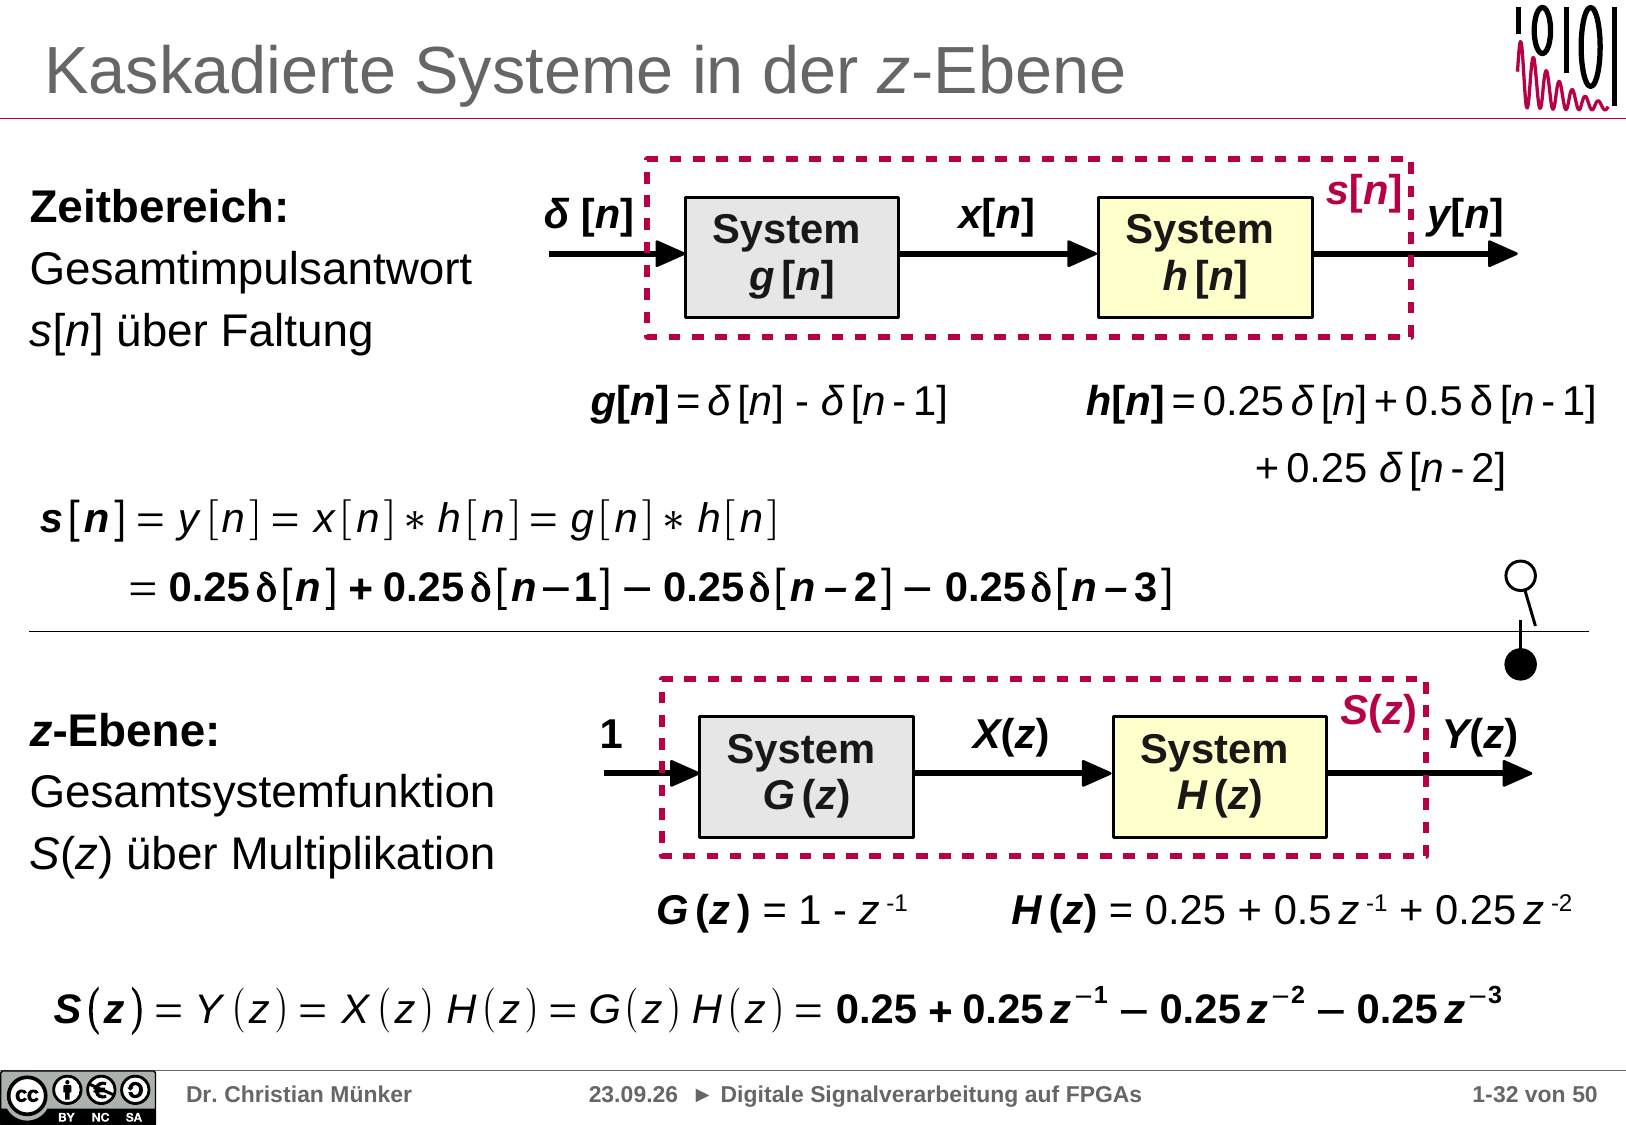

# Kaskadierte Systeme in der z-Ebene
s[n]
Zeitbereich:
Gesamtimpulsantwort s[n] über Faltung
δ [n]
x[n]
y[n]
System
g [n]
System
h [n]
g[n] = δ [n] - δ [n - 1] h[n] = 0.25 δ [n] + 0.5 δ [n - 1]
					+ 0.25 δ [n - 2]
S(z)
z-Ebene:
Gesamtsystemfunktion S(z) über Multiplikation
1
X(z)
Y(z)
System
G (z)
System
H (z)
G (z ) = 1 - z -1 H (z) = 0.25 + 0.5 z -1 + 0.25 z -2